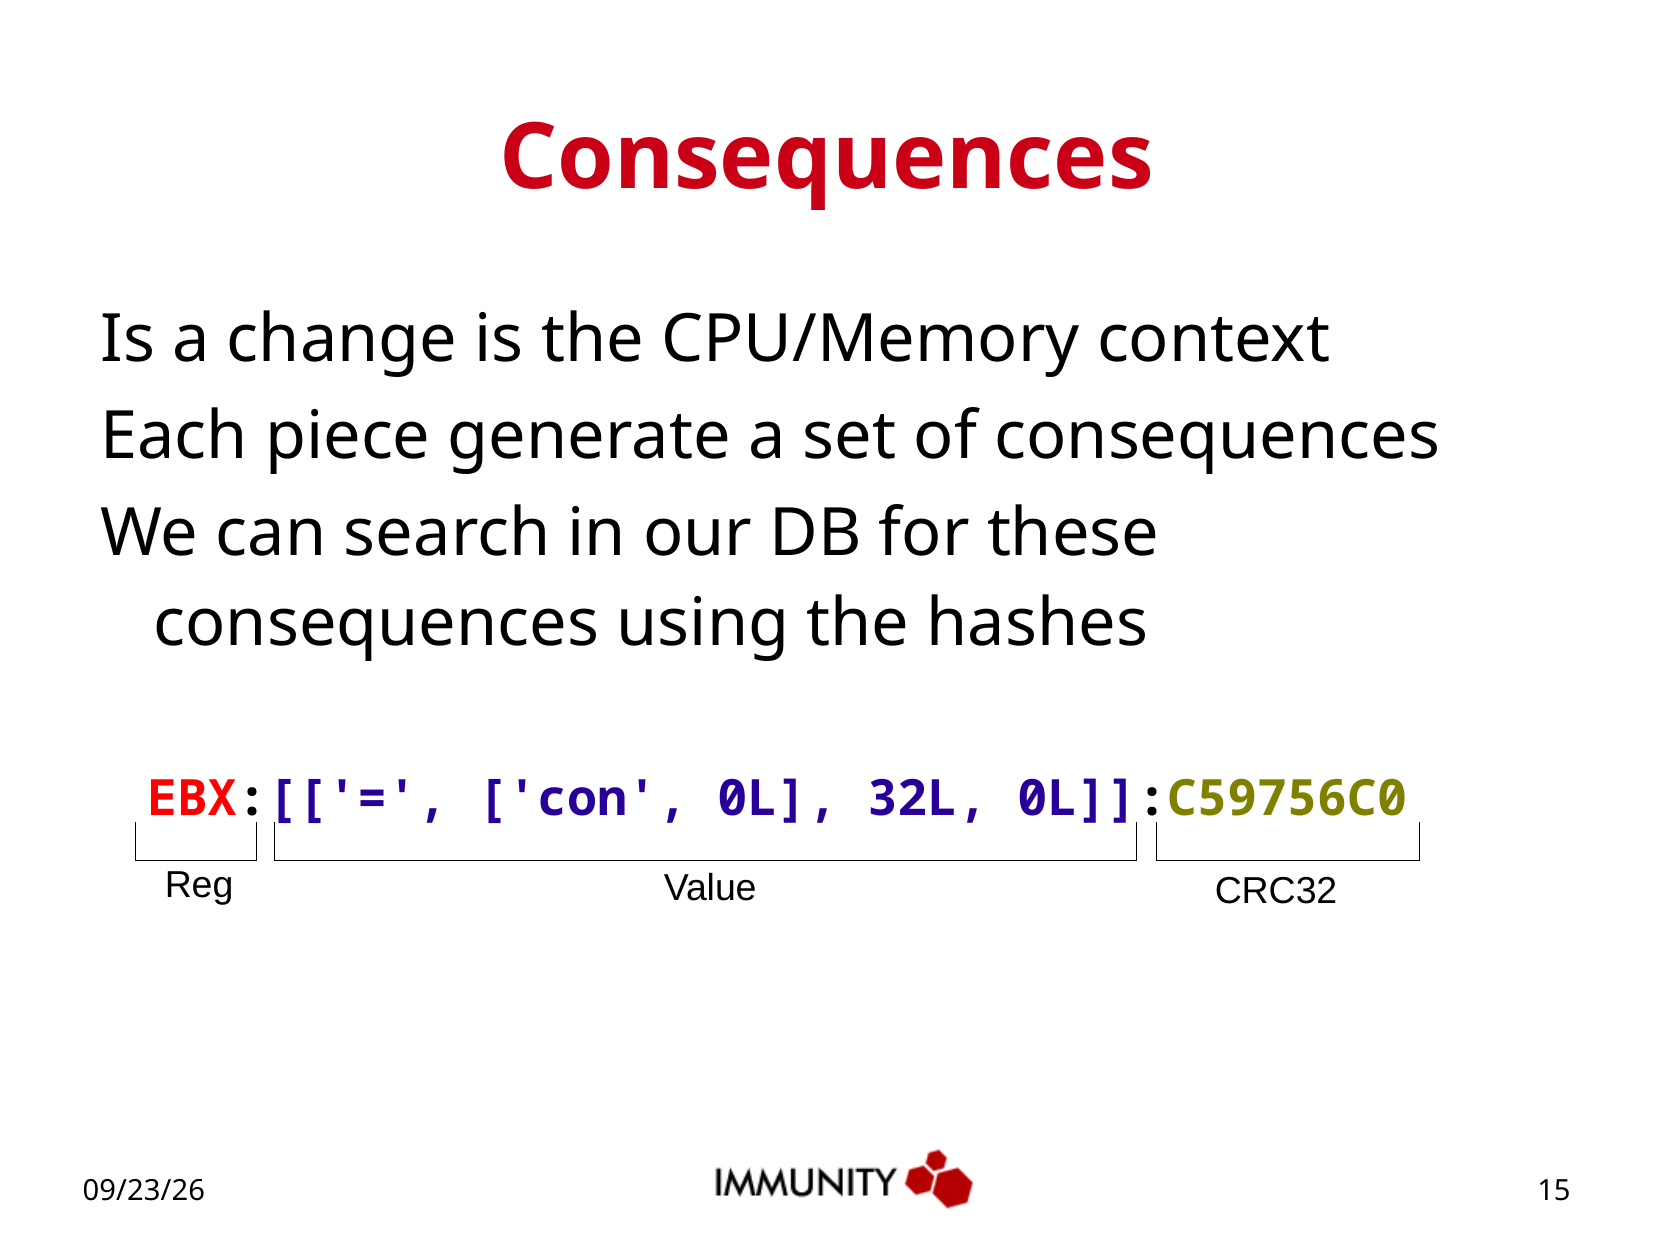

# Consequences
Is a change is the CPU/Memory context
Each piece generate a set of consequences
We can search in our DB for these consequences using the hashes
EBX:[['=', ['con', 0L], 32L, 0L]]:C59756C0
Reg
Value
CRC32
15